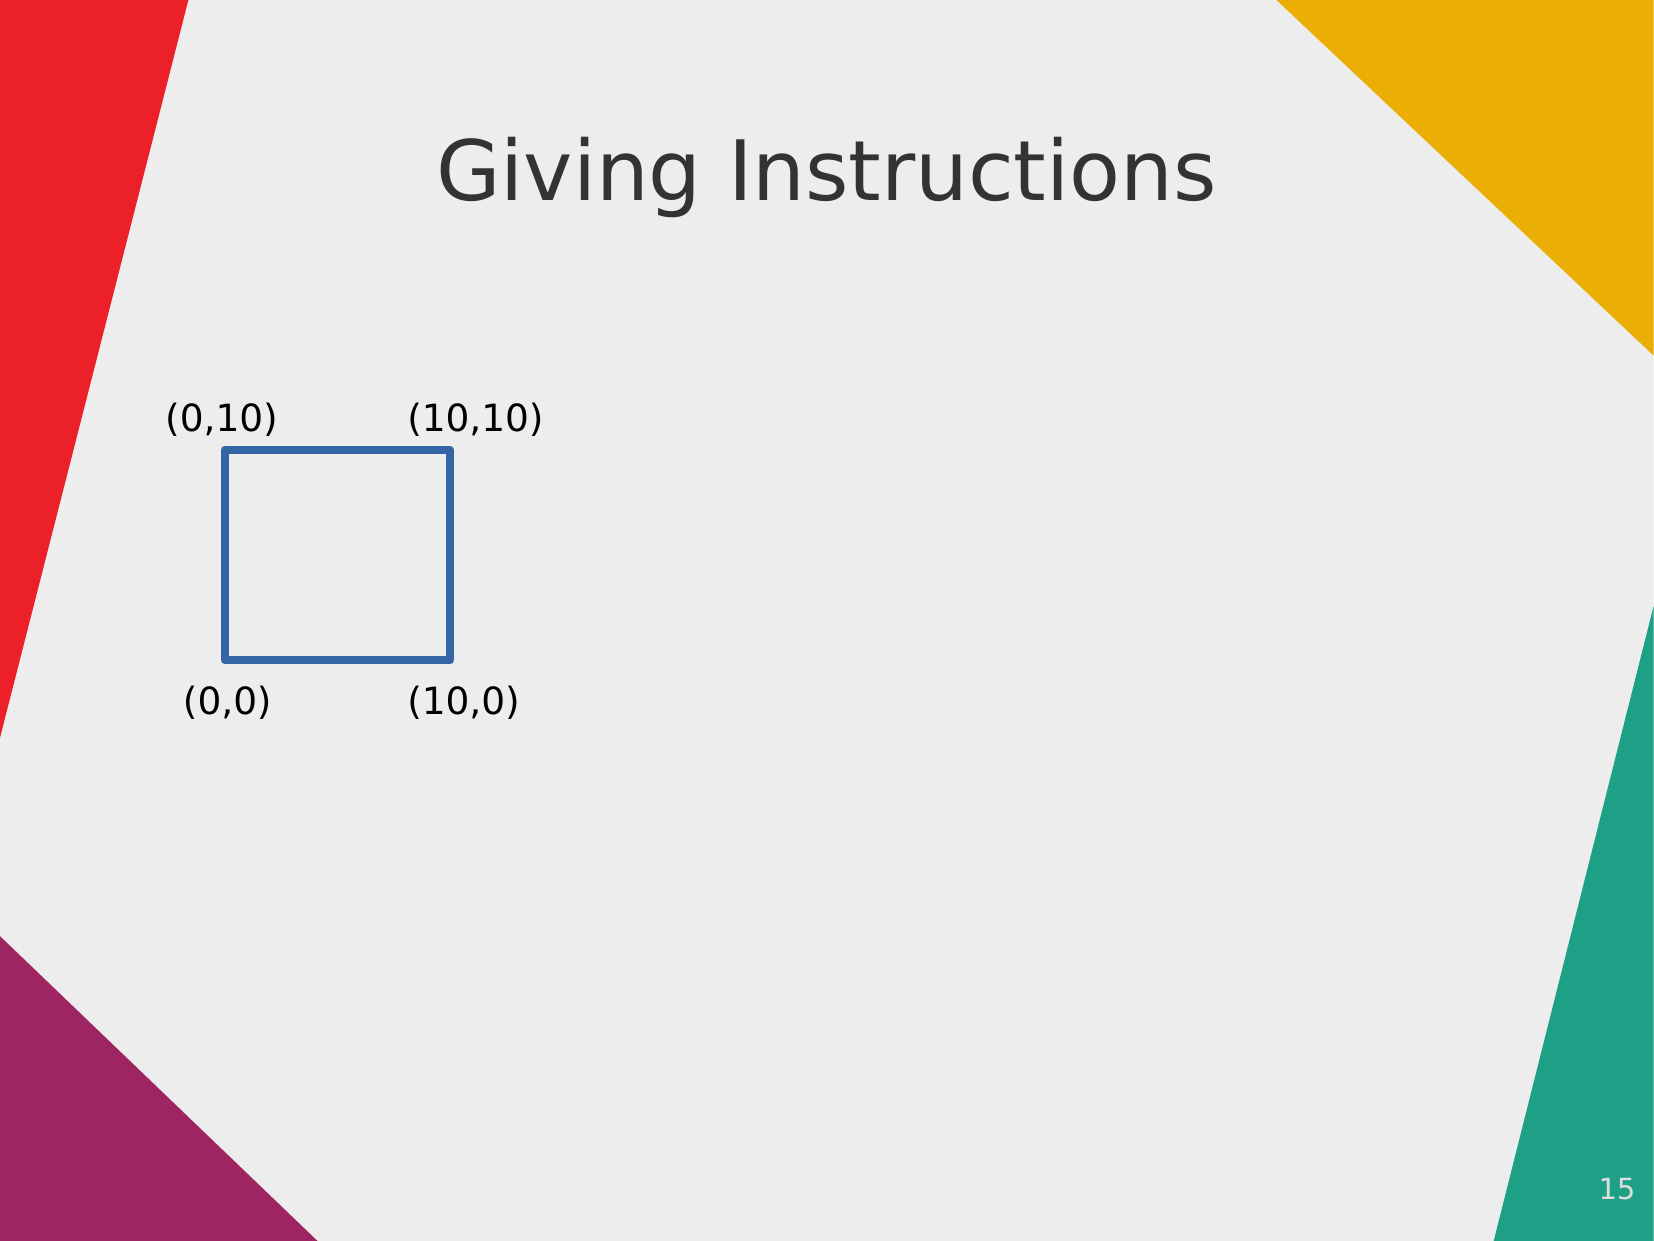

# Giving Instructions
(10,10)
(0,10)
(0,0)
(10,0)
15